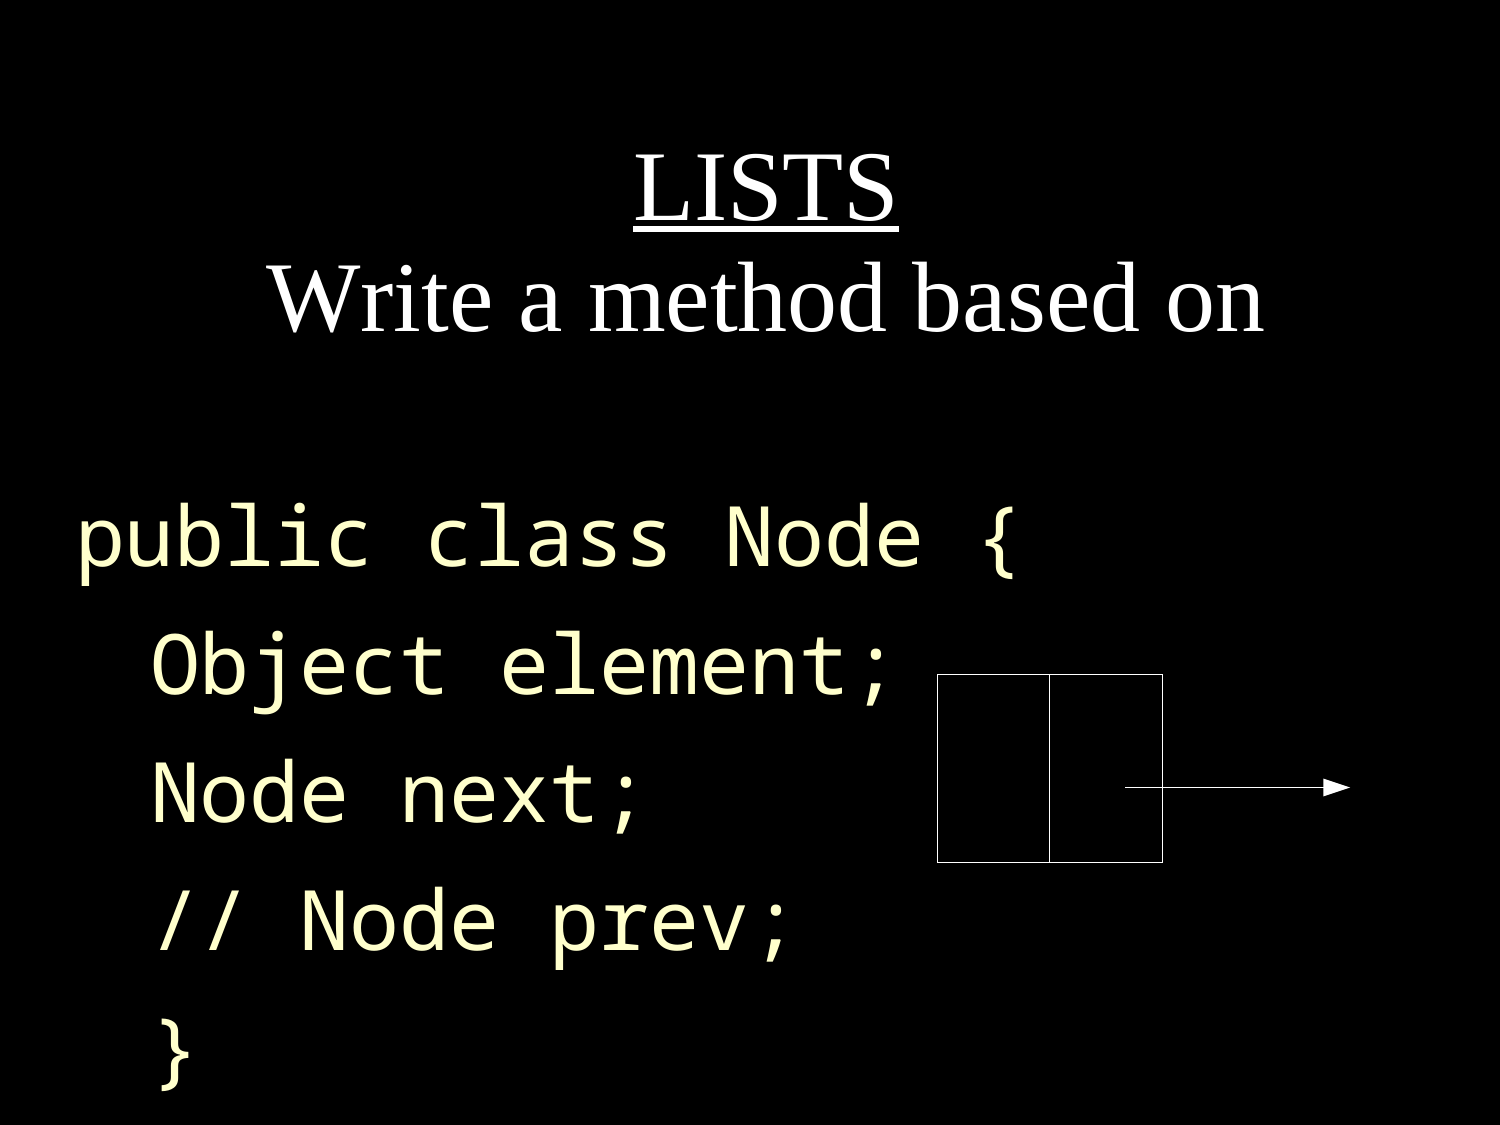

# LISTS Write a method based on
public class Node {
Object element;
Node next;
// Node prev;
}